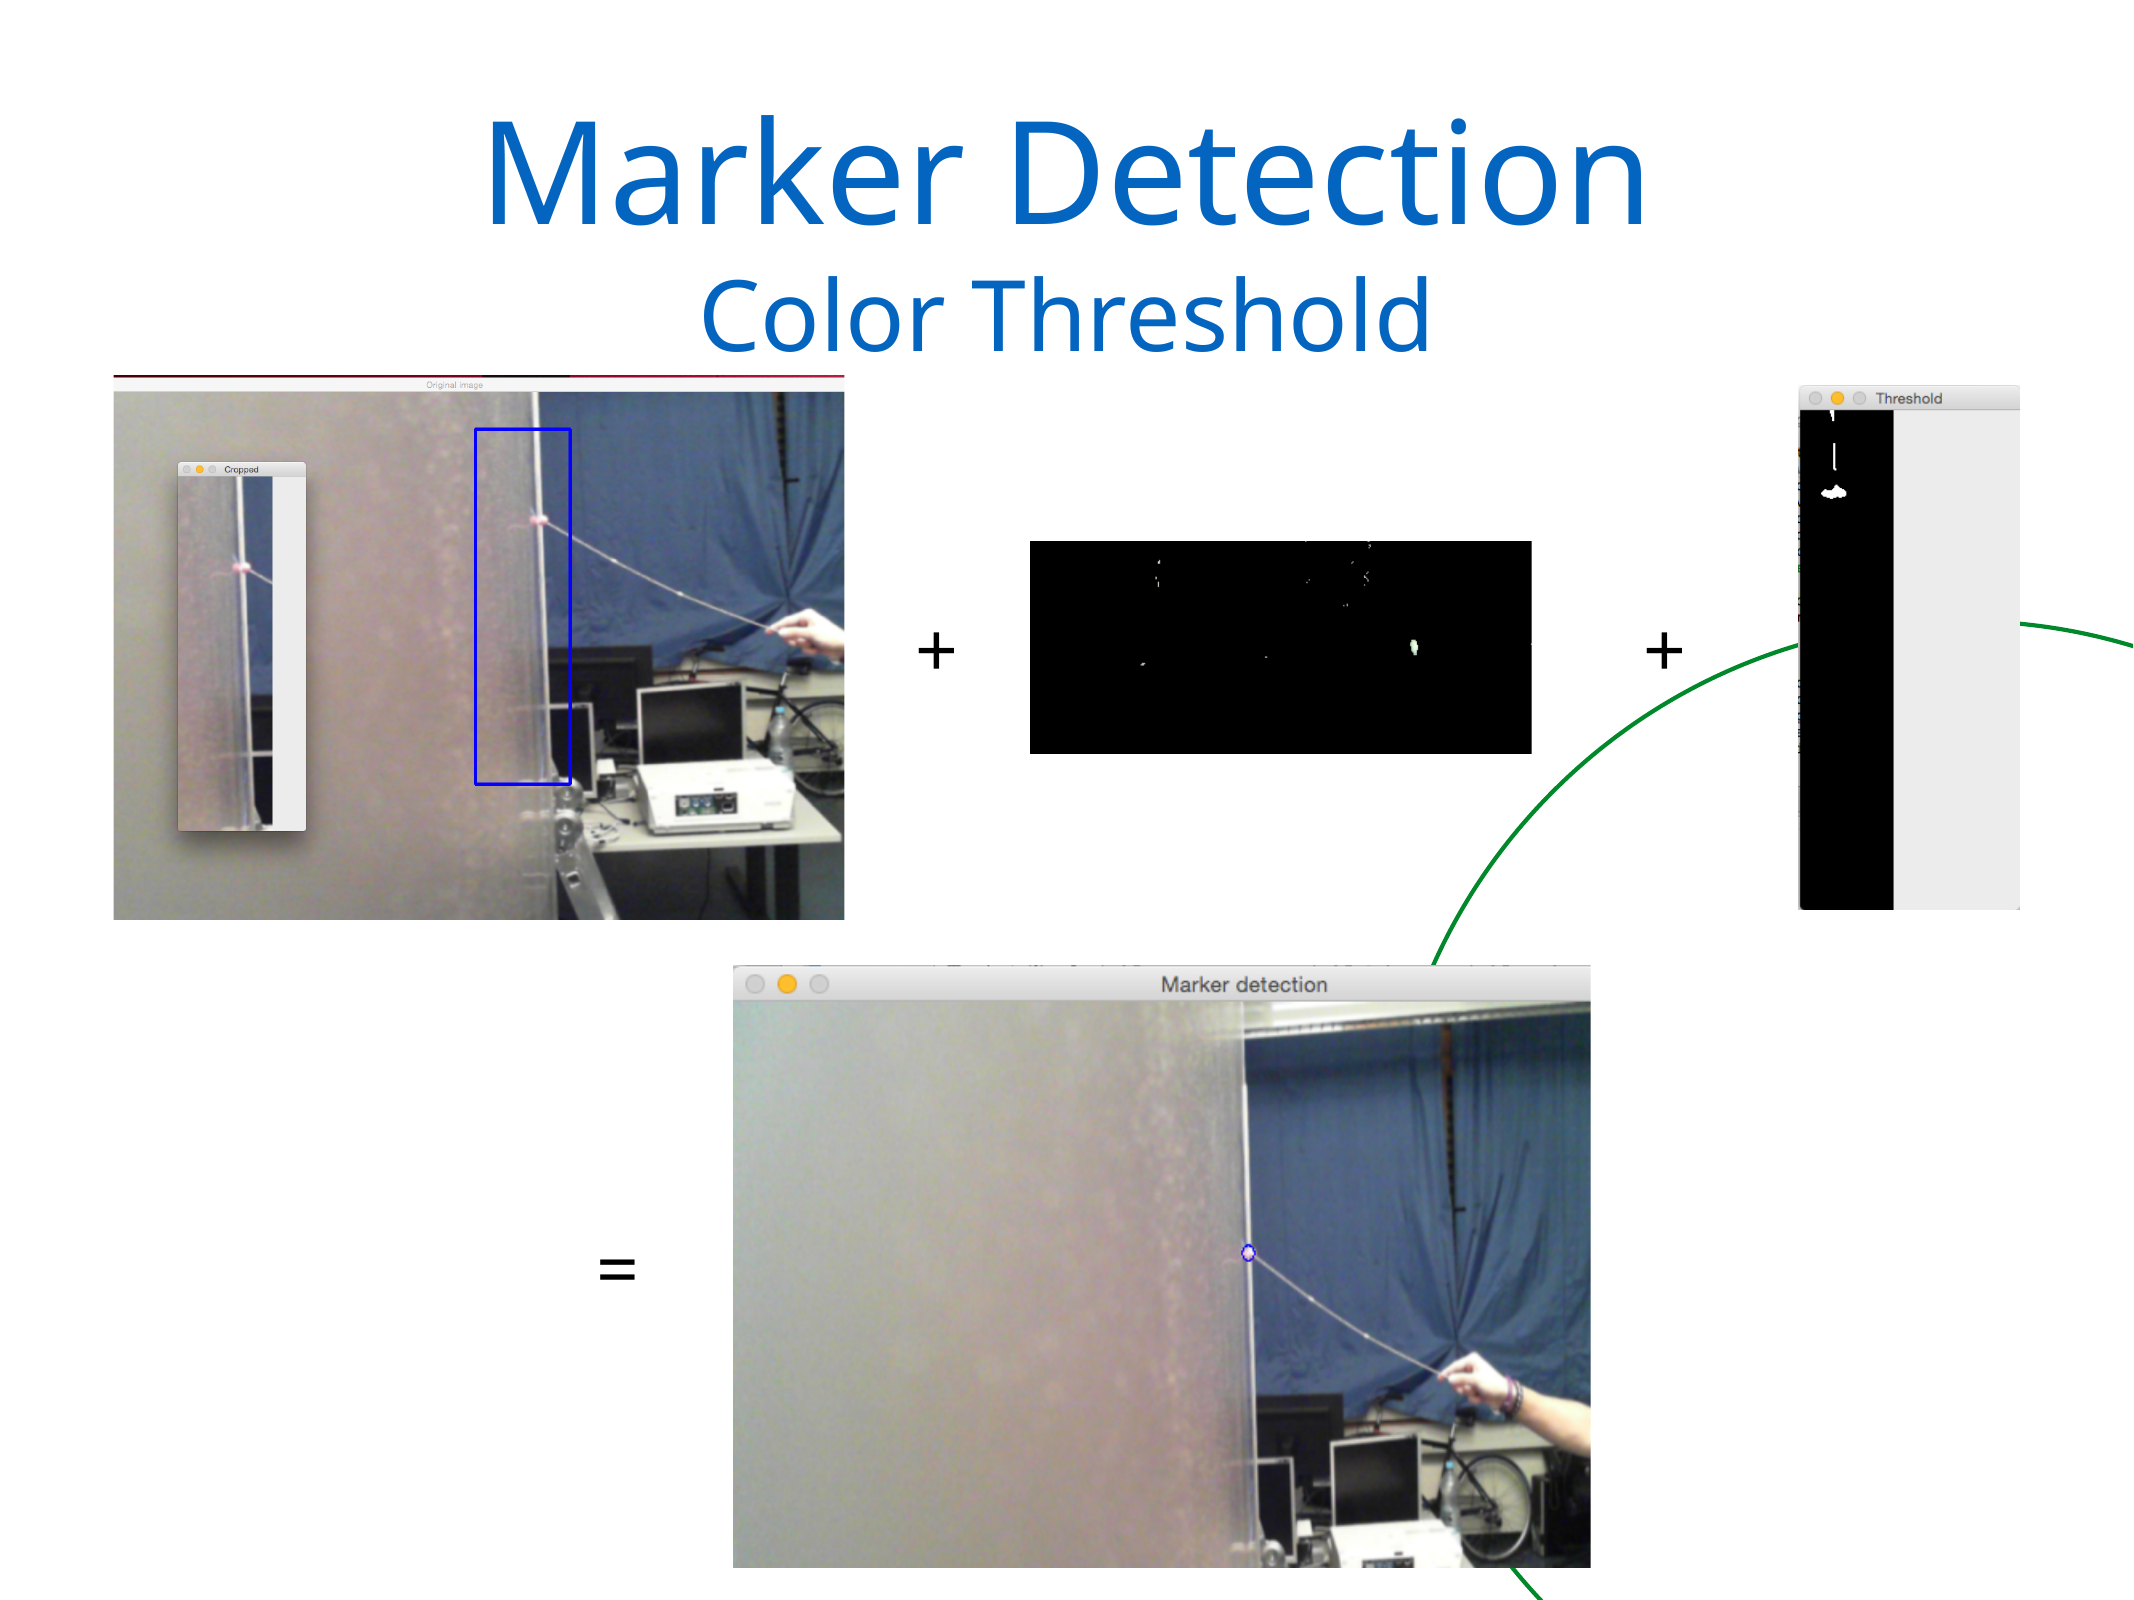

# Marker Detection Color Threshold
+
+
=